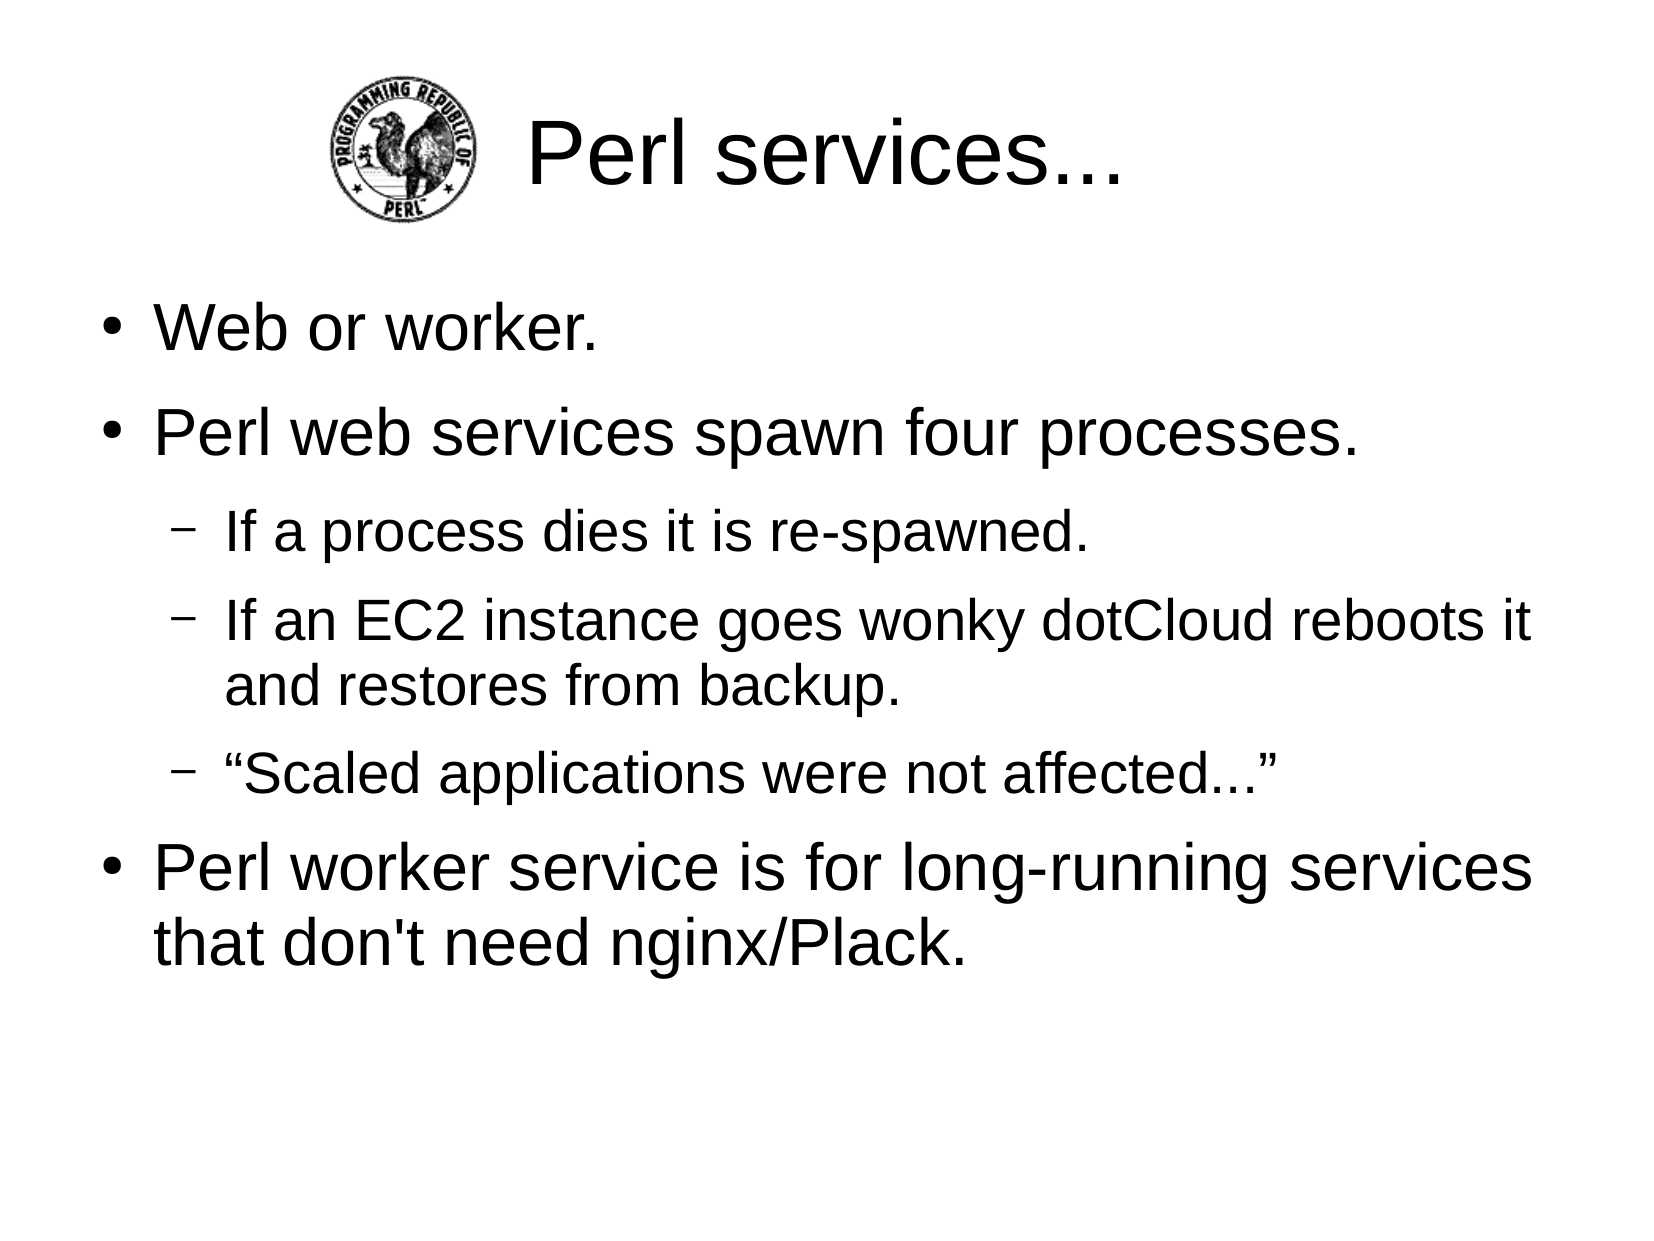

# Perl services...
Web or worker.
Perl web services spawn four processes.
If a process dies it is re-spawned.
If an EC2 instance goes wonky dotCloud reboots it and restores from backup.
“Scaled applications were not affected...”
Perl worker service is for long-running services that don't need nginx/Plack.